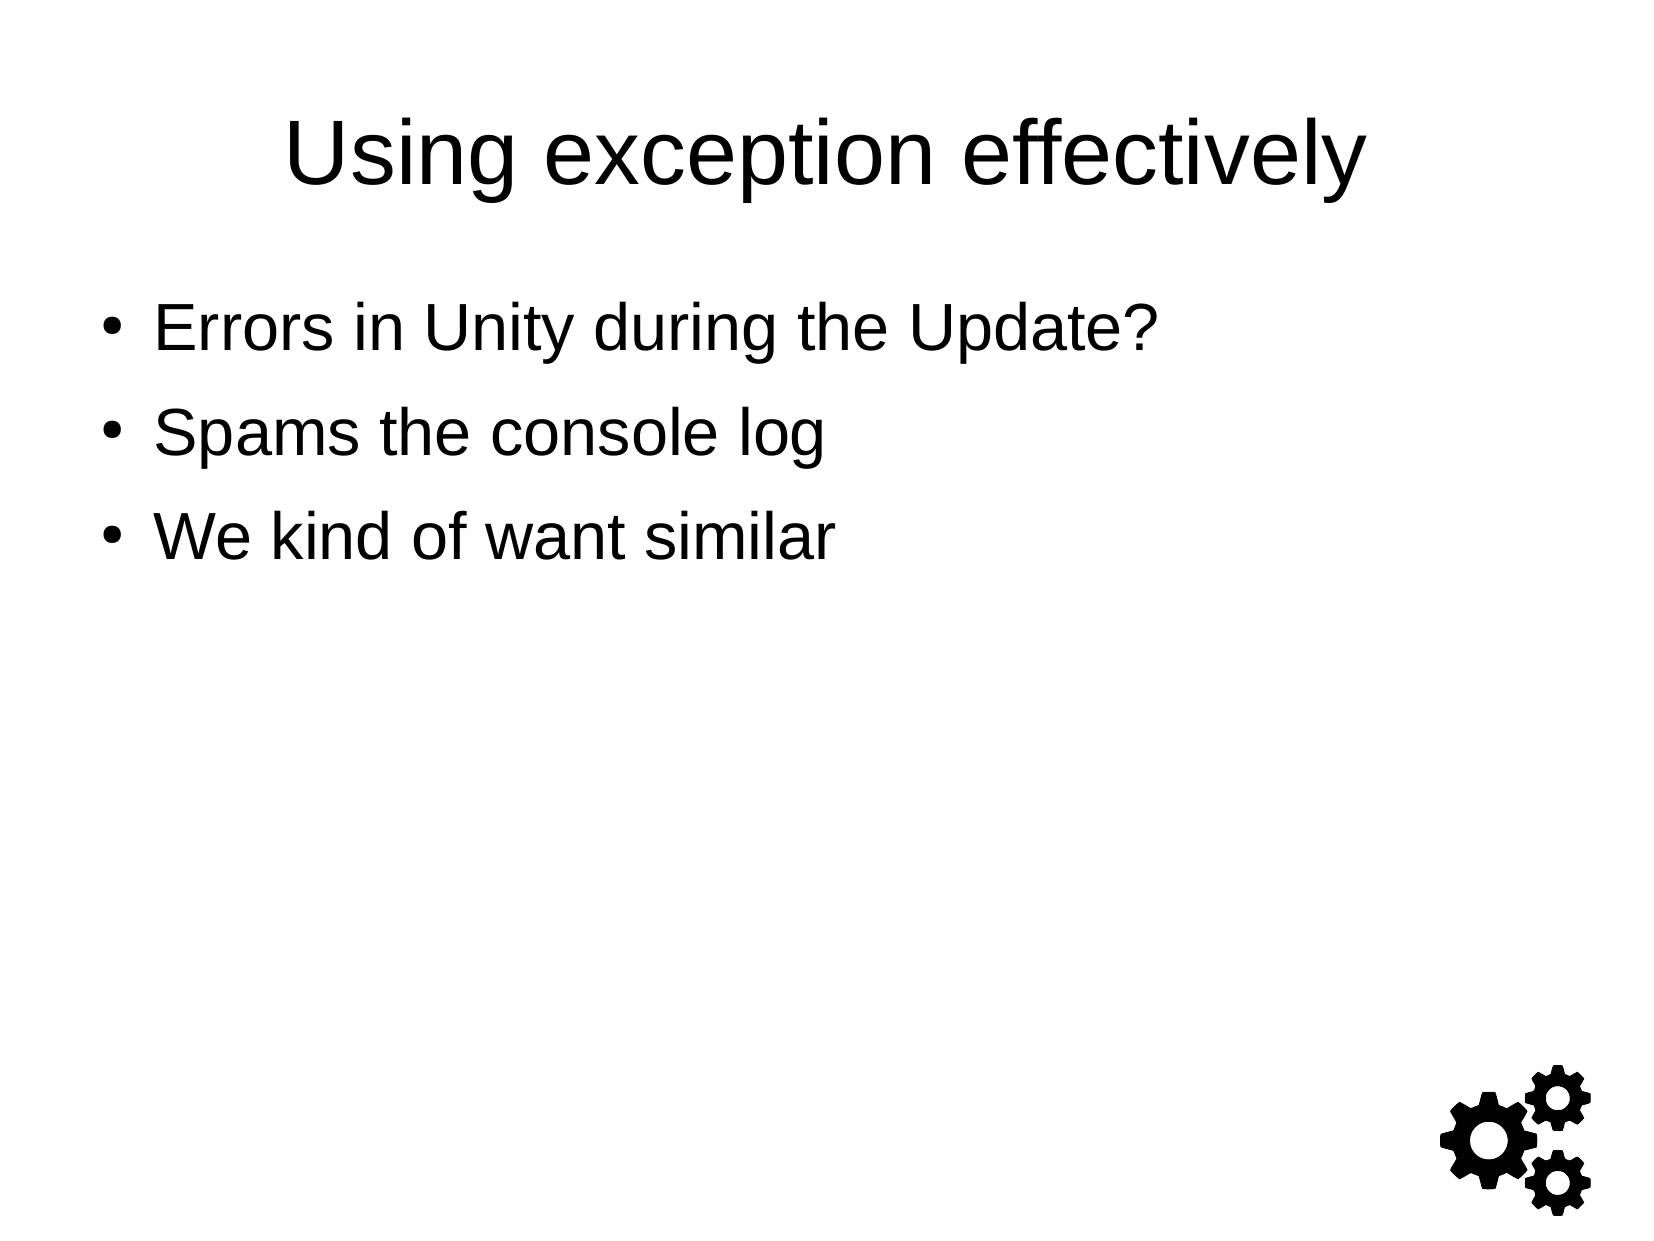

# Using exception effectively
Errors in Unity during the Update?
Spams the console log
We kind of want similar